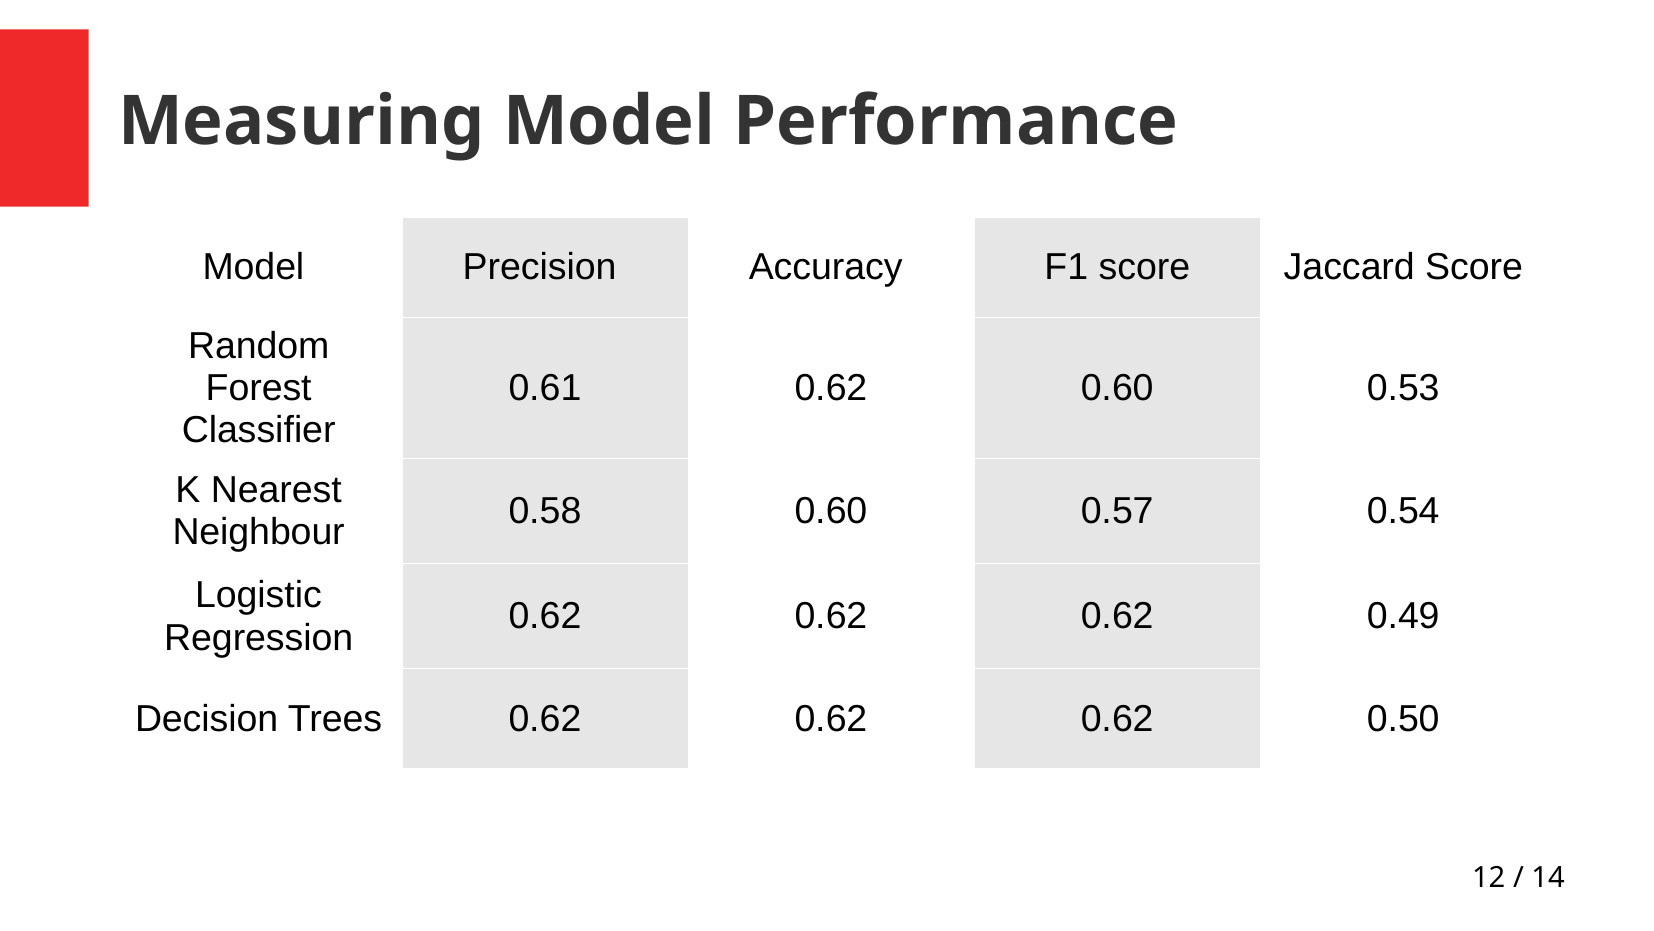

# Measuring Model Performance
| Model | Precision | Accuracy | F1 score | Jaccard Score |
| --- | --- | --- | --- | --- |
| Random Forest Classifier | 0.61 | 0.62 | 0.60 | 0.53 |
| K Nearest Neighbour | 0.58 | 0.60 | 0.57 | 0.54 |
| Logistic Regression | 0.62 | 0.62 | 0.62 | 0.49 |
| Decision Trees | 0.62 | 0.62 | 0.62 | 0.50 |
12